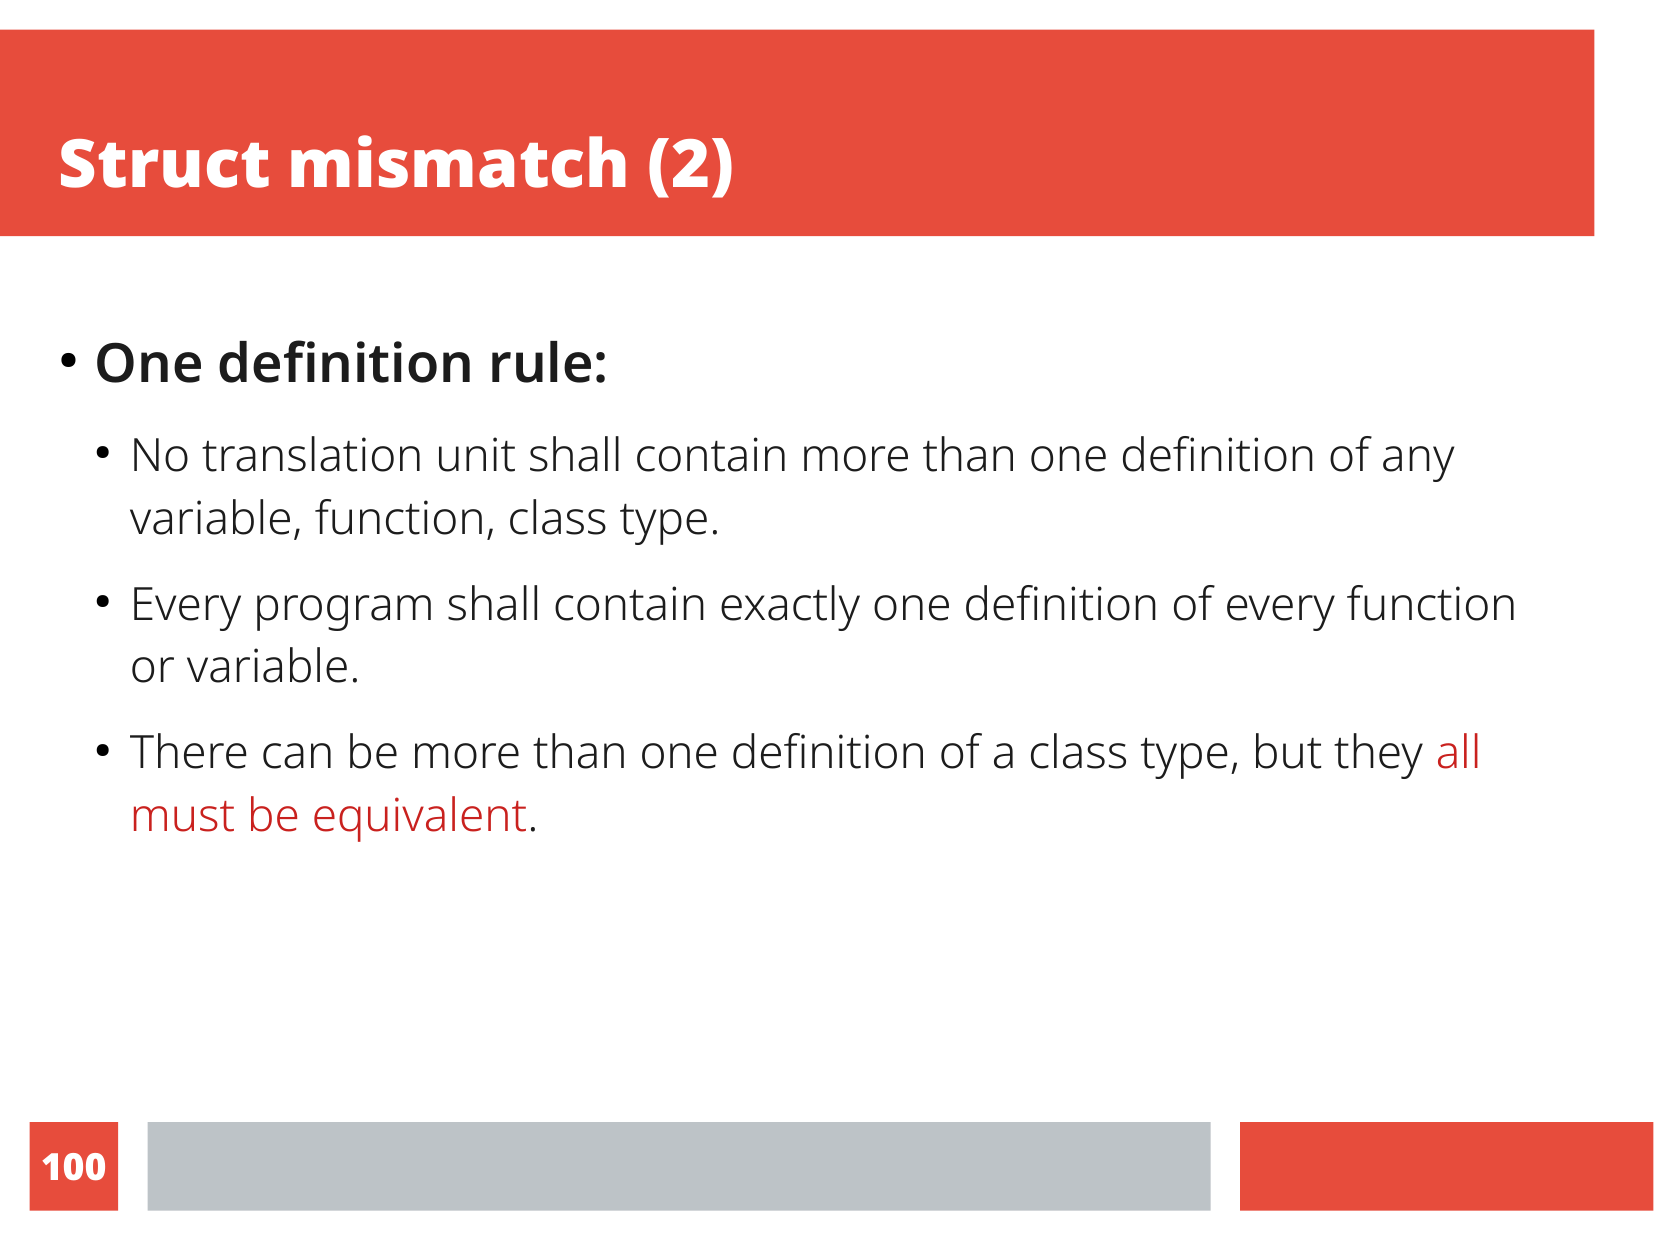

# Struct mismatch (2)
One definition rule:
No translation unit shall contain more than one definition of any variable, function, class type.
Every program shall contain exactly one definition of every function or variable.
There can be more than one definition of a class type, but they all must be equivalent.
100